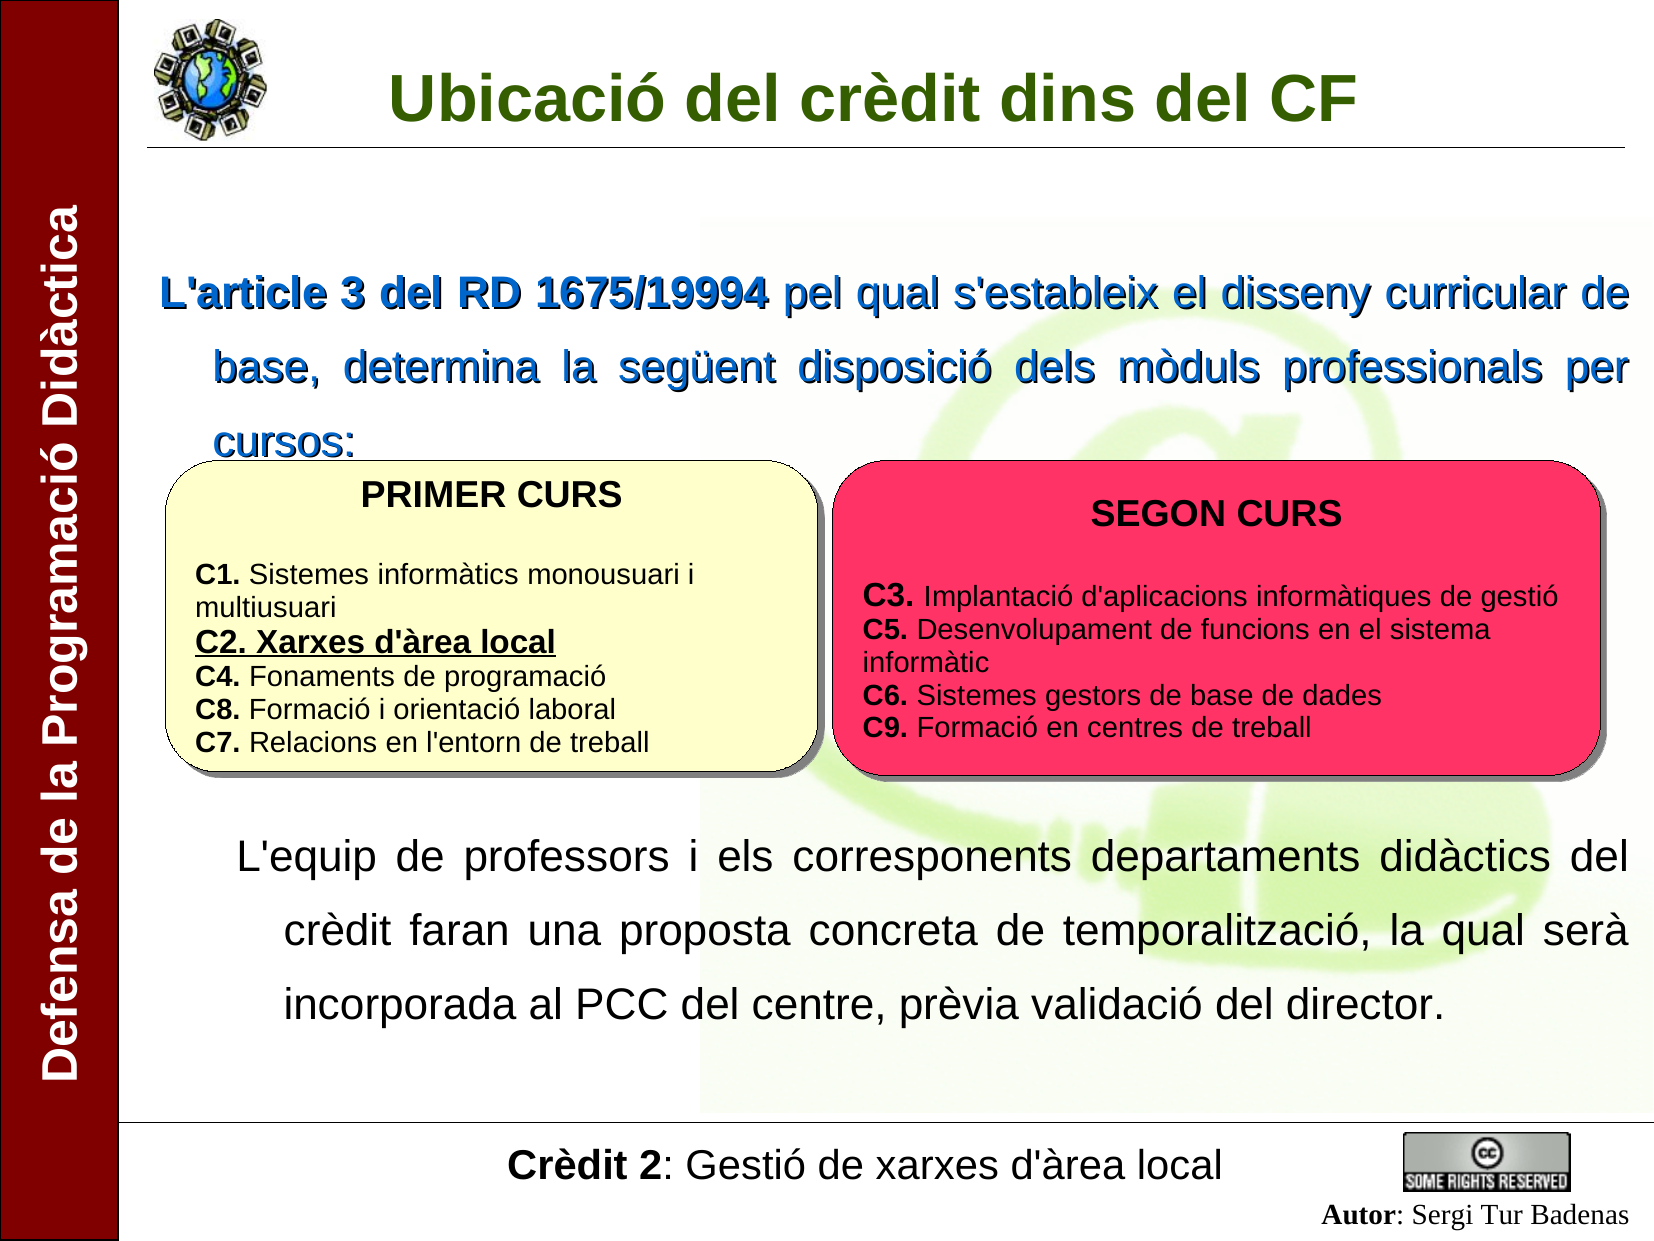

# Ubicació del crèdit dins del CF
L'article 3 del RD 1675/19994 pel qual s'estableix el disseny curricular de base, determina la següent disposició dels mòduls professionals per cursos:
L'equip de professors i els corresponents departaments didàctics del crèdit faran una proposta concreta de temporalització, la qual serà incorporada al PCC del centre, prèvia validació del director.
PRIMER CURS
C1. Sistemes informàtics monousuari i multiusuari
C2. Xarxes d'àrea local
C4. Fonaments de programació
C8. Formació i orientació laboral
C7. Relacions en l'entorn de treball
SEGON CURS
C3. Implantació d'aplicacions informàtiques de gestió
C5. Desenvolupament de funcions en el sistema informàtic
C6. Sistemes gestors de base de dades
C9. Formació en centres de treball